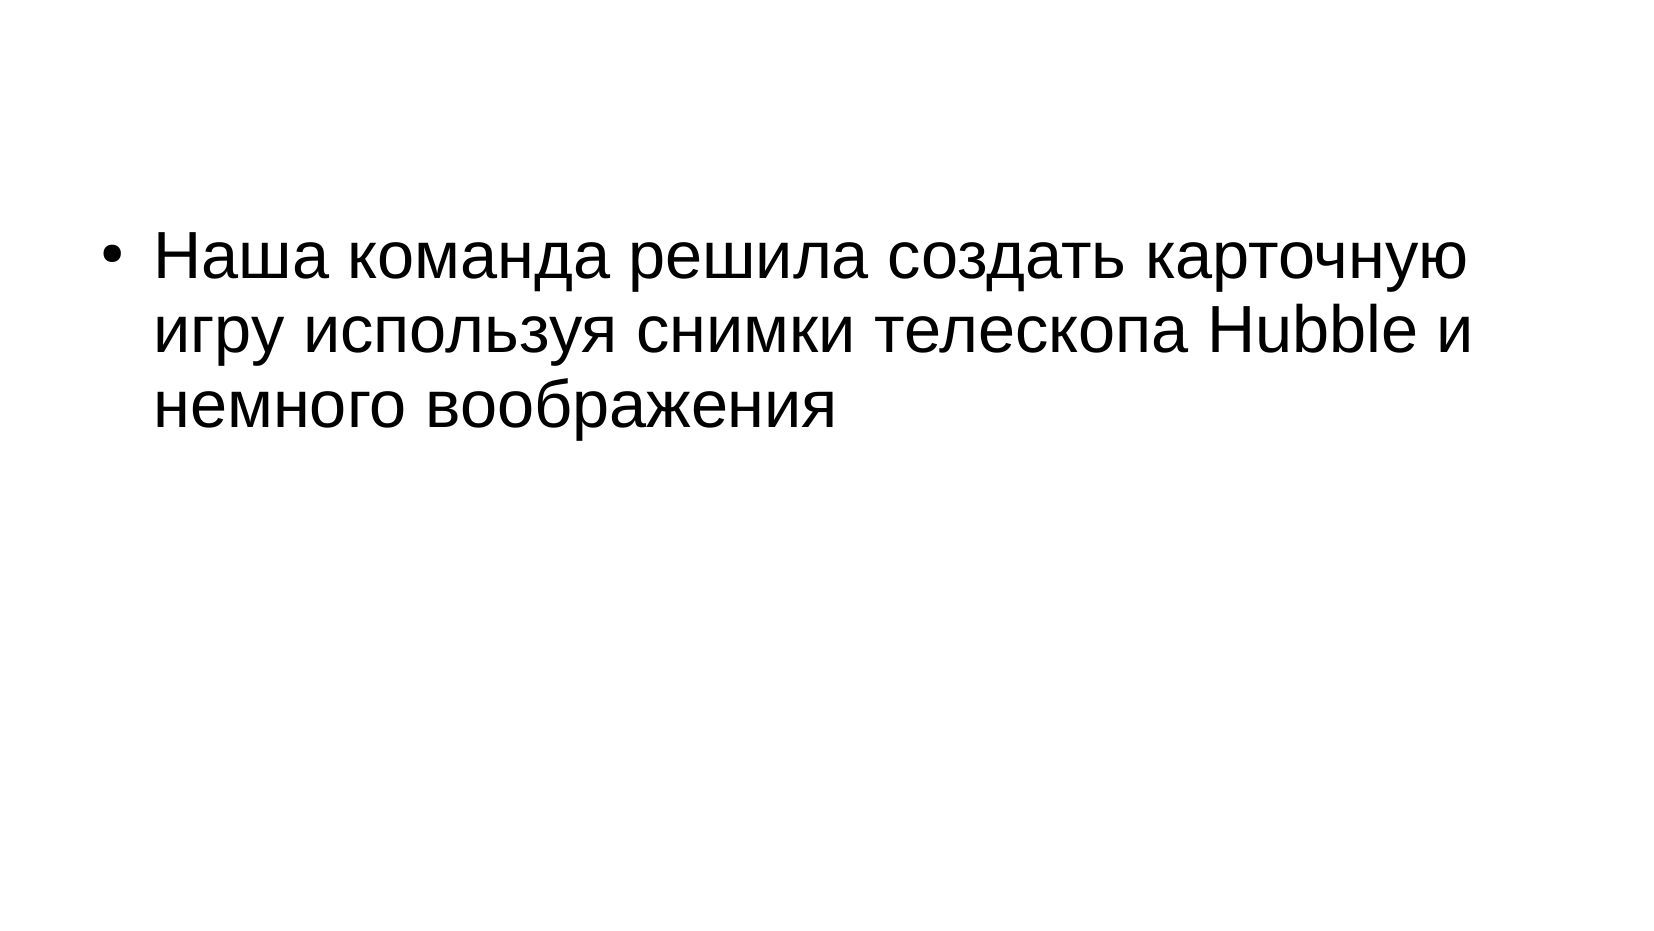

#
Наша команда решила создать карточную игру используя снимки телескопа Hubble и немного воображения